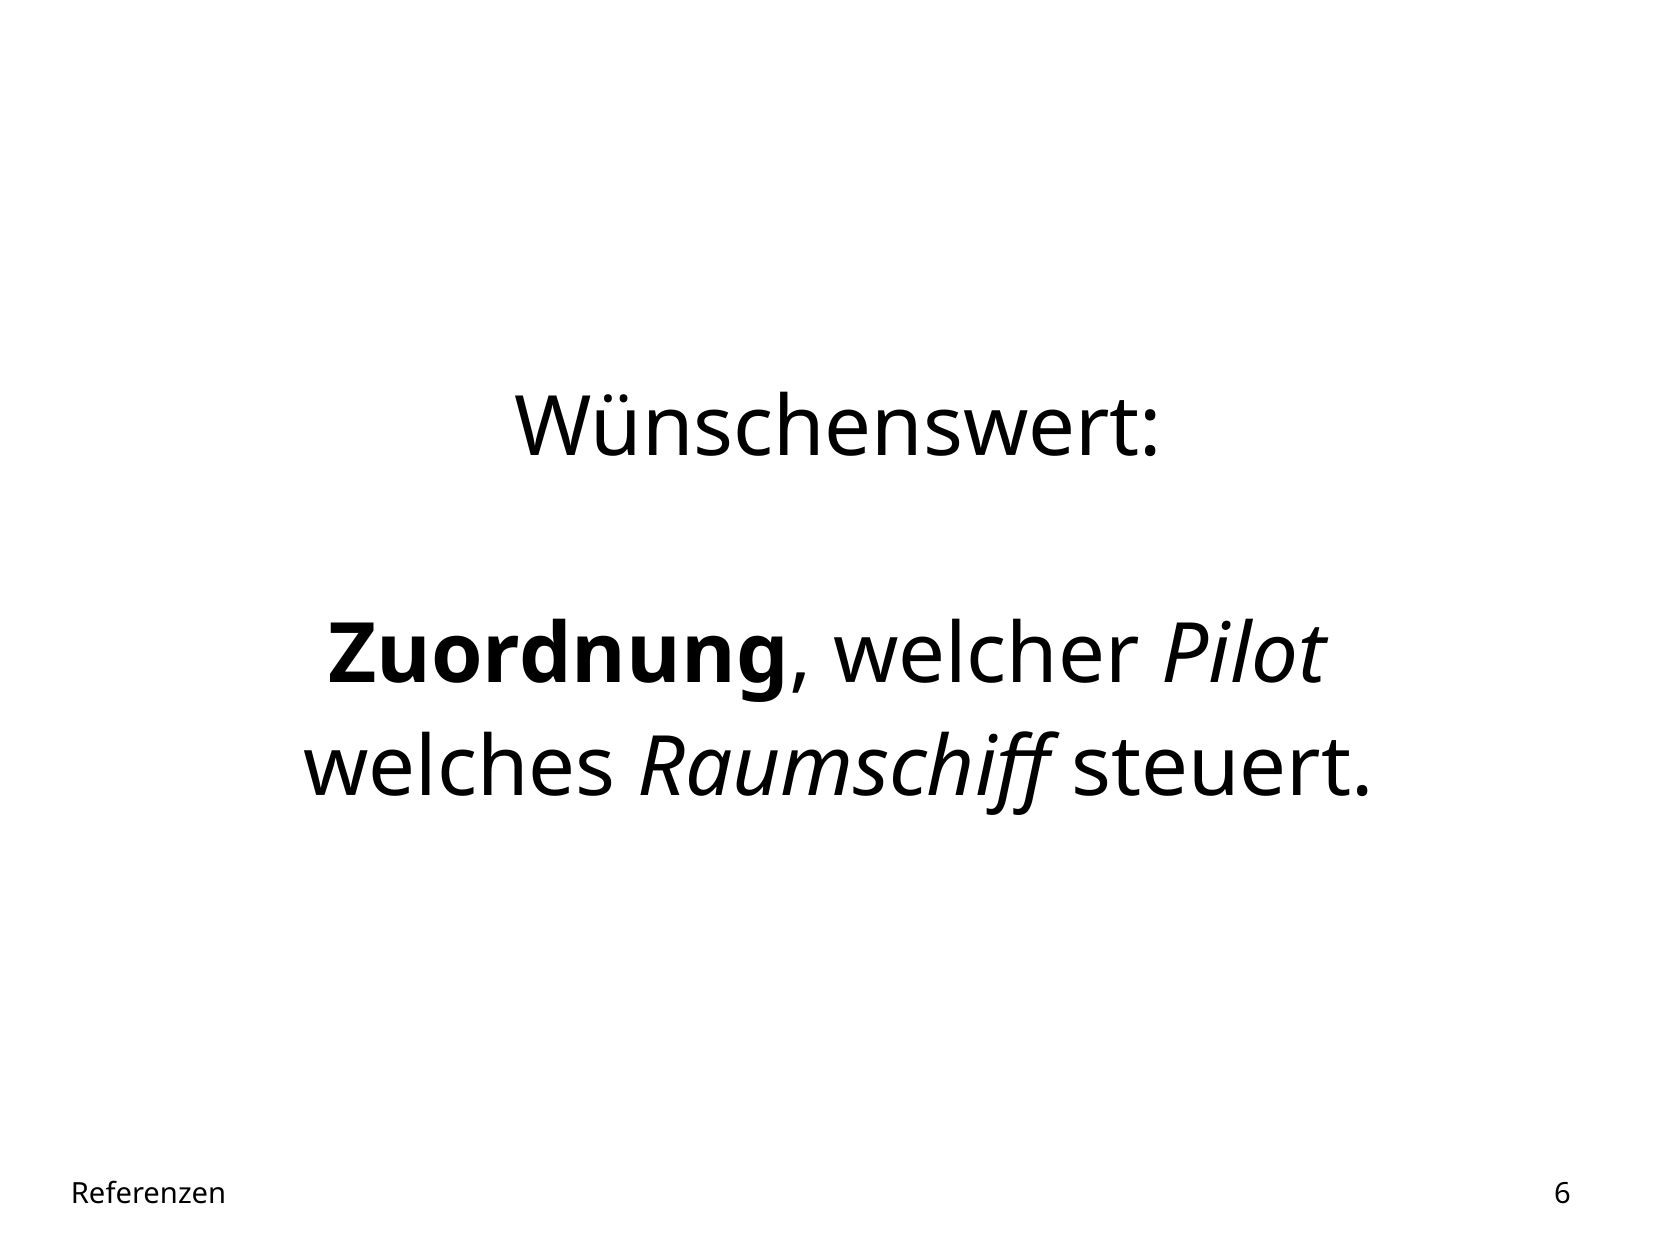

# Wünschenswert:
Zuordnung, welcher Pilot
welches Raumschiff steuert.
Referenzen
6